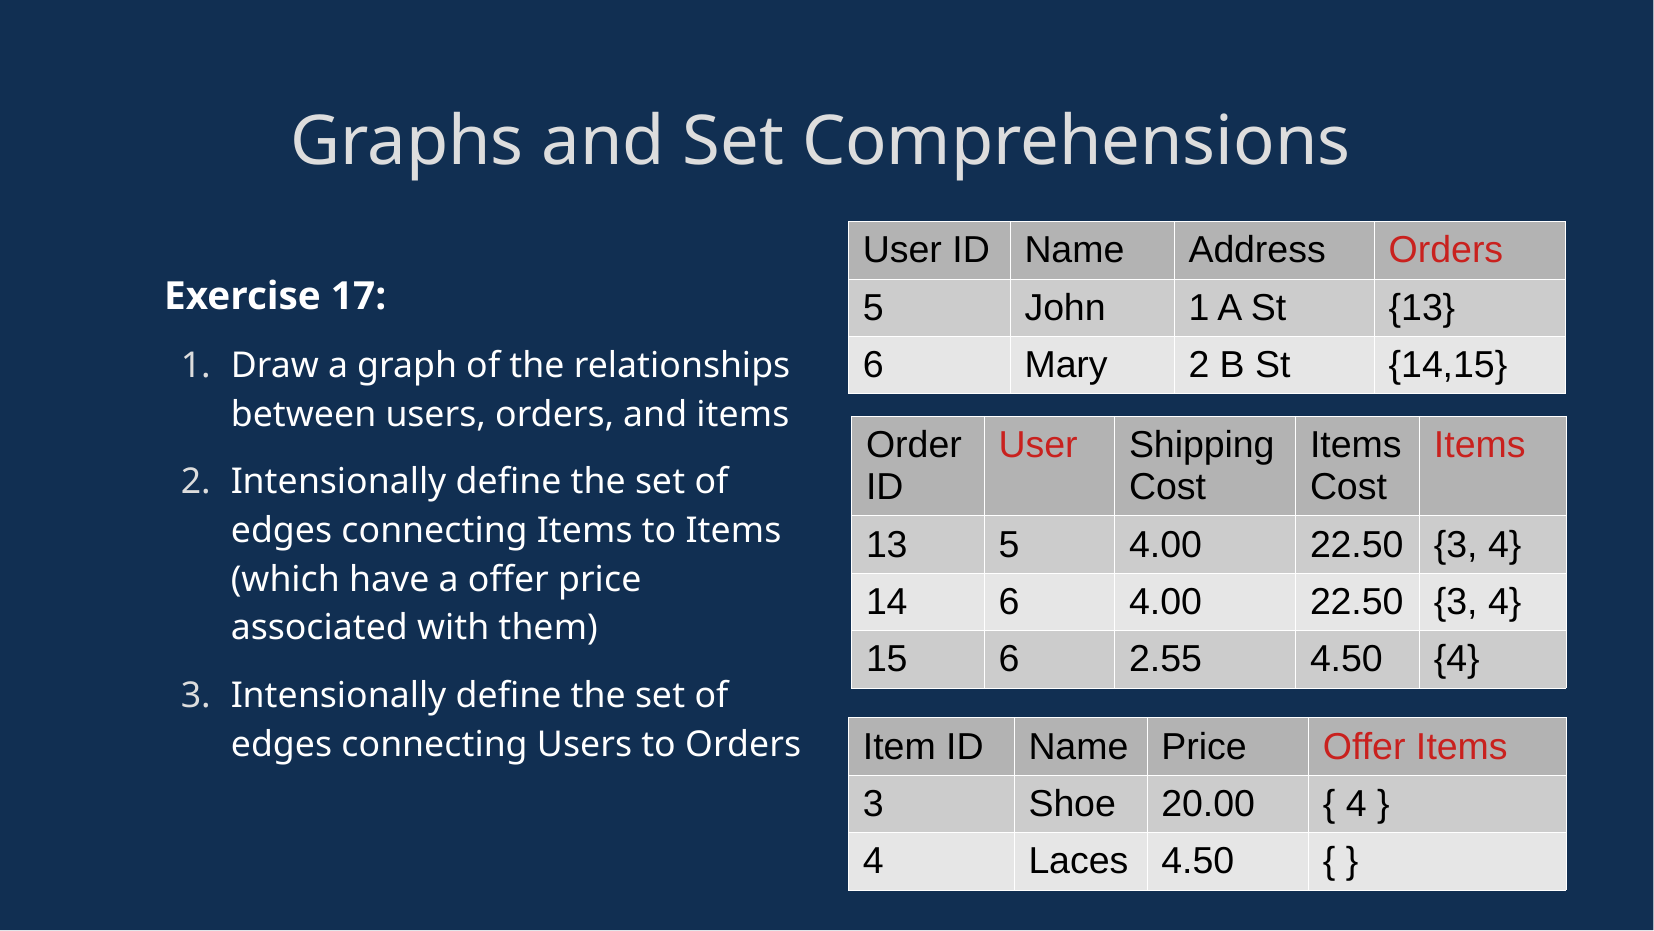

# Graphs and Set Comprehensions
| User ID | Name | Address | Orders |
| --- | --- | --- | --- |
| 5 | John | 1 A St | {13} |
| 6 | Mary | 2 B St | {14,15} |
Exercise 17:
Draw a graph of the relationships between users, orders, and items
Intensionally define the set of edges connecting Items to Items (which have a offer price associated with them)
Intensionally define the set of edges connecting Users to Orders
| Order ID | User | Shipping Cost | Items Cost | Items |
| --- | --- | --- | --- | --- |
| 13 | 5 | 4.00 | 22.50 | {3, 4} |
| 14 | 6 | 4.00 | 22.50 | {3, 4} |
| 15 | 6 | 2.55 | 4.50 | {4} |
| Item ID | Name | Price | Offer Items |
| --- | --- | --- | --- |
| 3 | Shoe | 20.00 | { 4 } |
| 4 | Laces | 4.50 | { } |